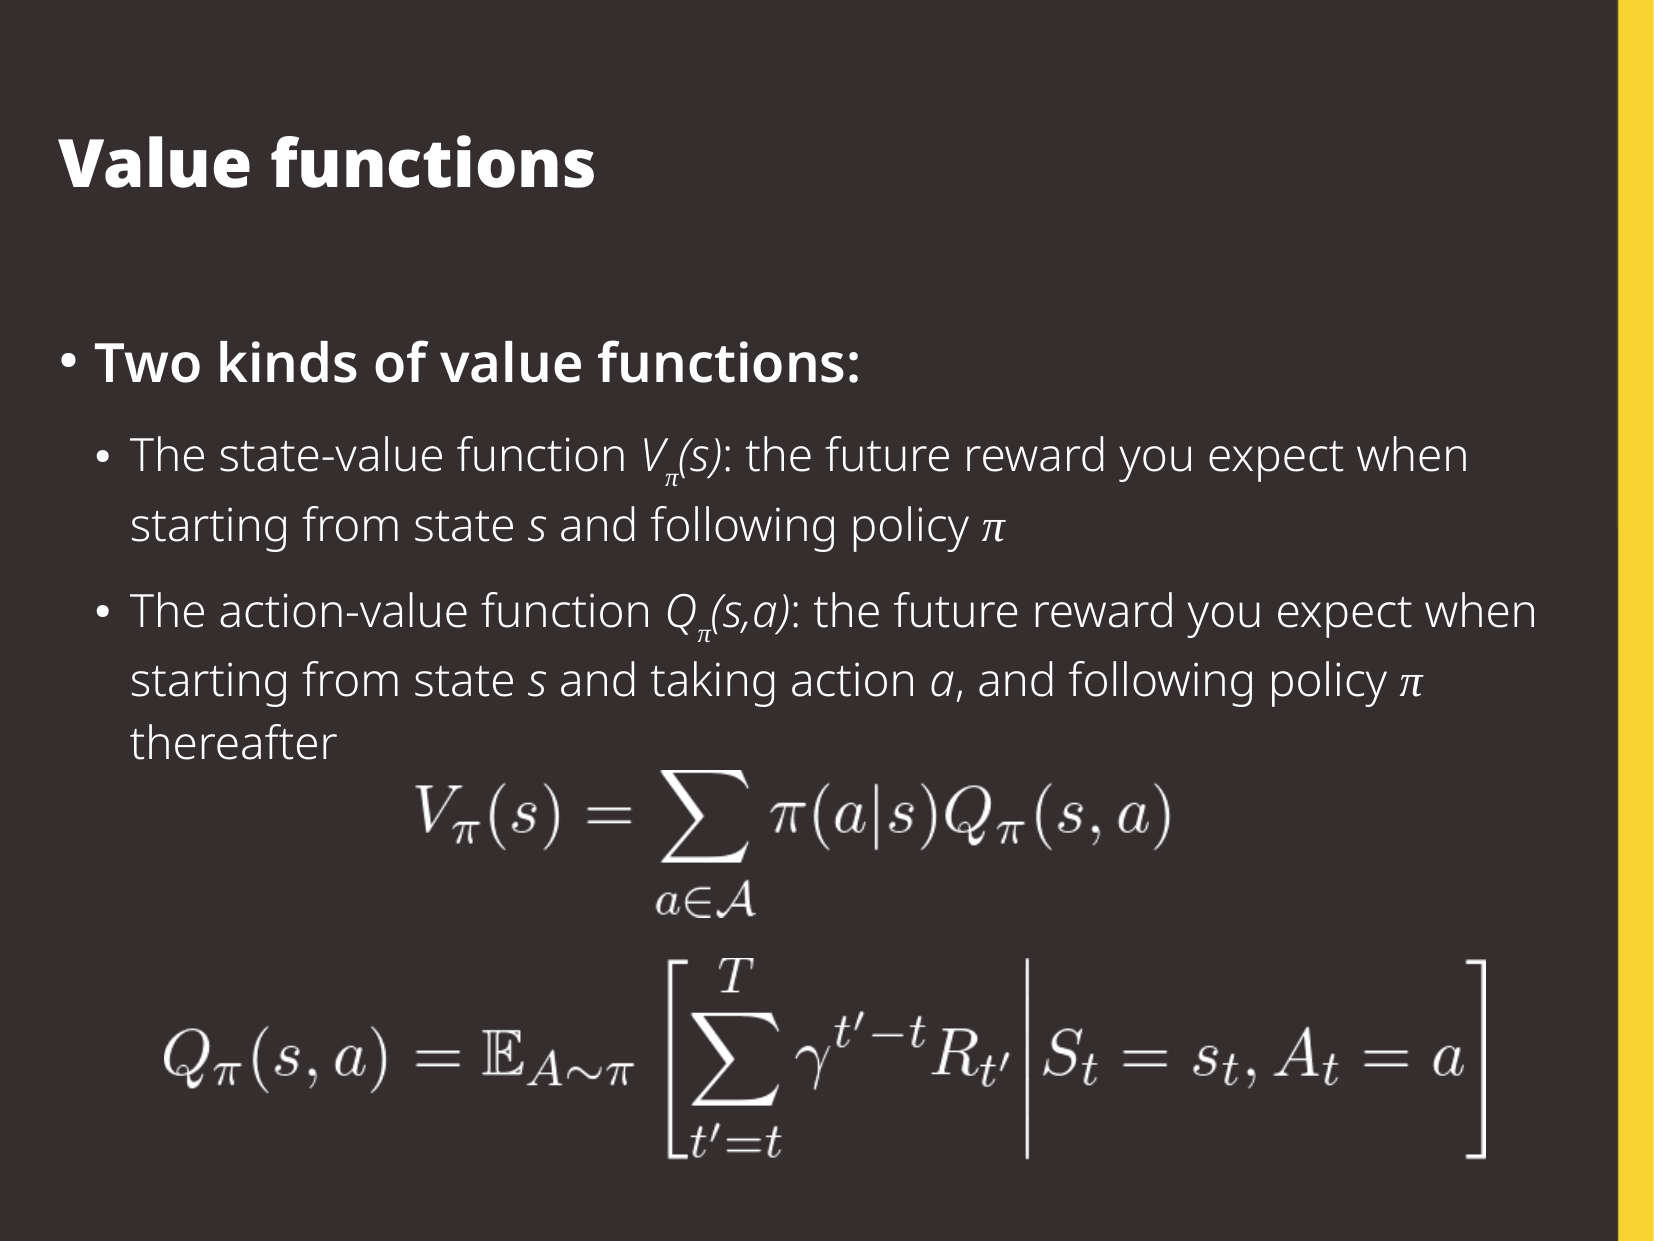

# Value functions
Two kinds of value functions:
The state-value function Vπ(s): the future reward you expect when starting from state s and following policy π
The action-value function Qπ(s,a): the future reward you expect when starting from state s and taking action a, and following policy π thereafter